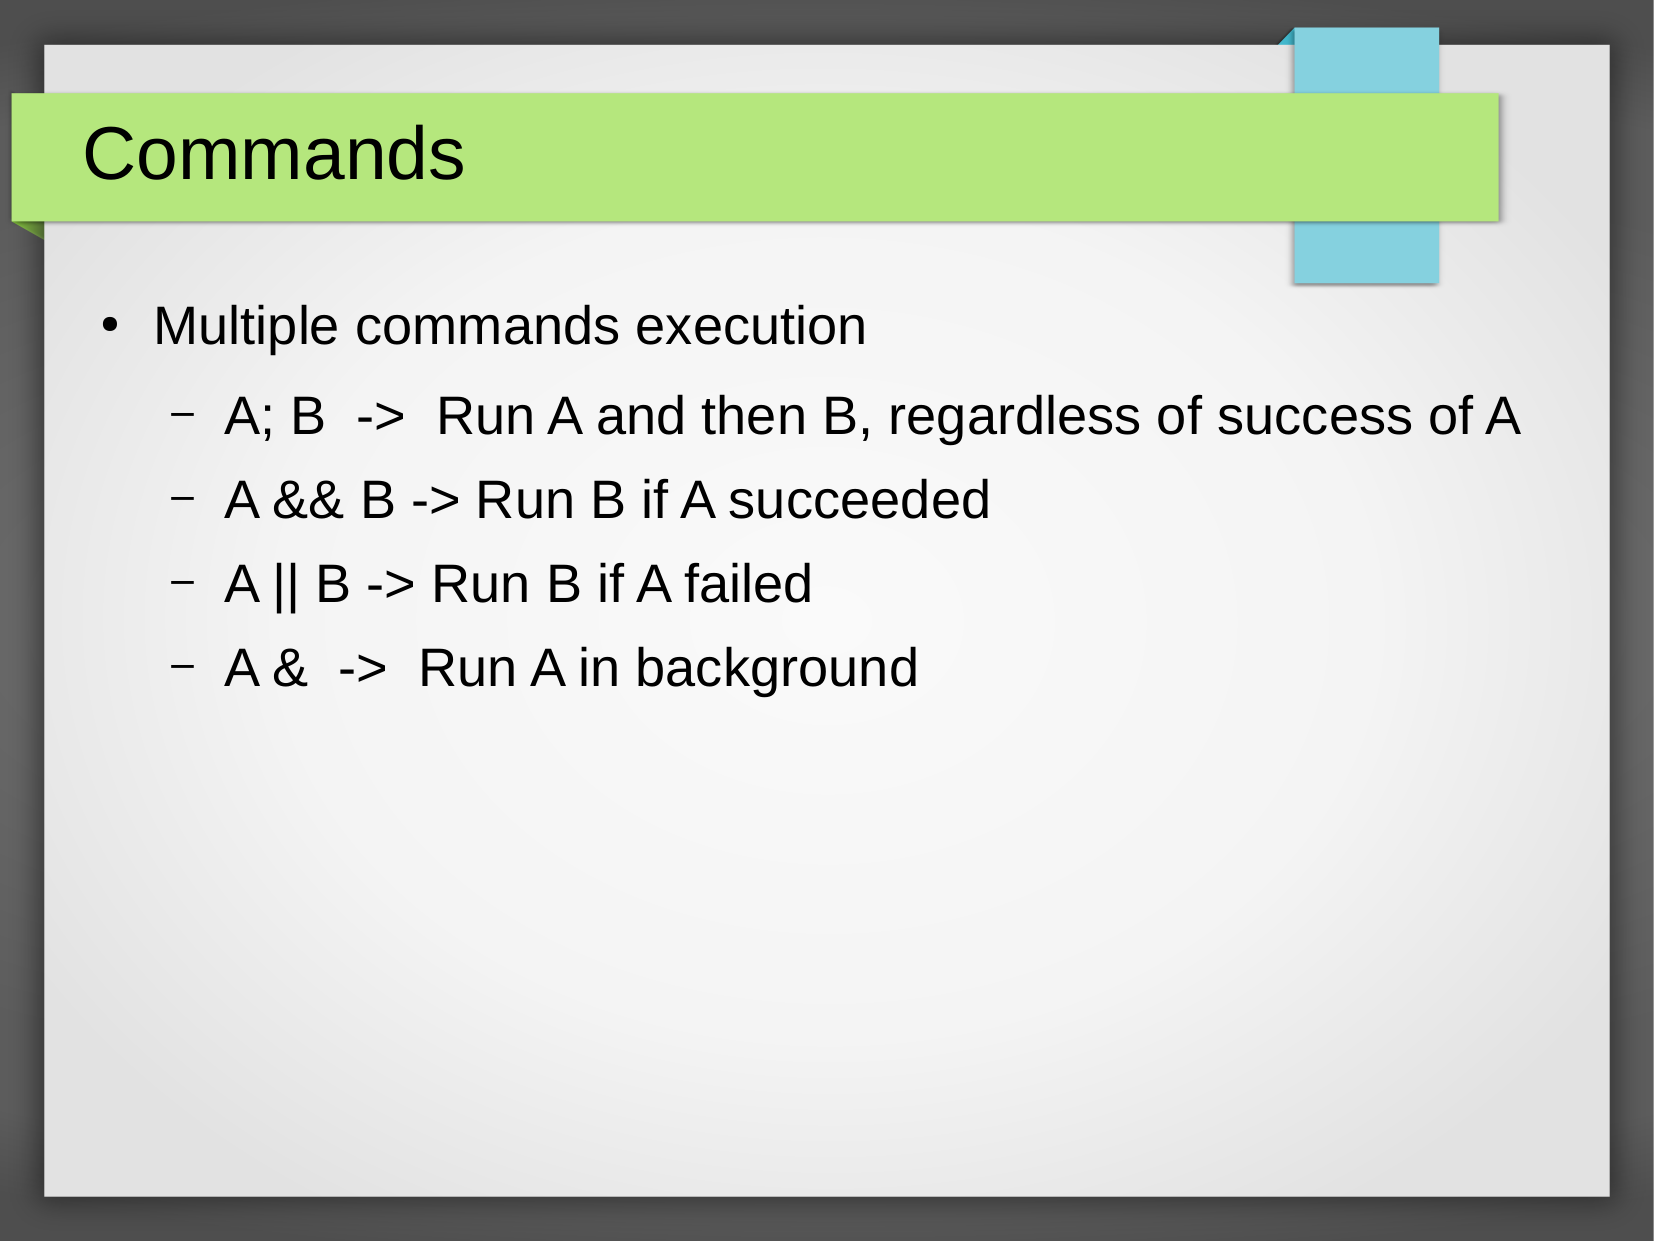

# Commands
Multiple commands execution
A; B -> Run A and then B, regardless of success of A
A && B -> Run B if A succeeded
A || B -> Run B if A failed
A & -> Run A in background